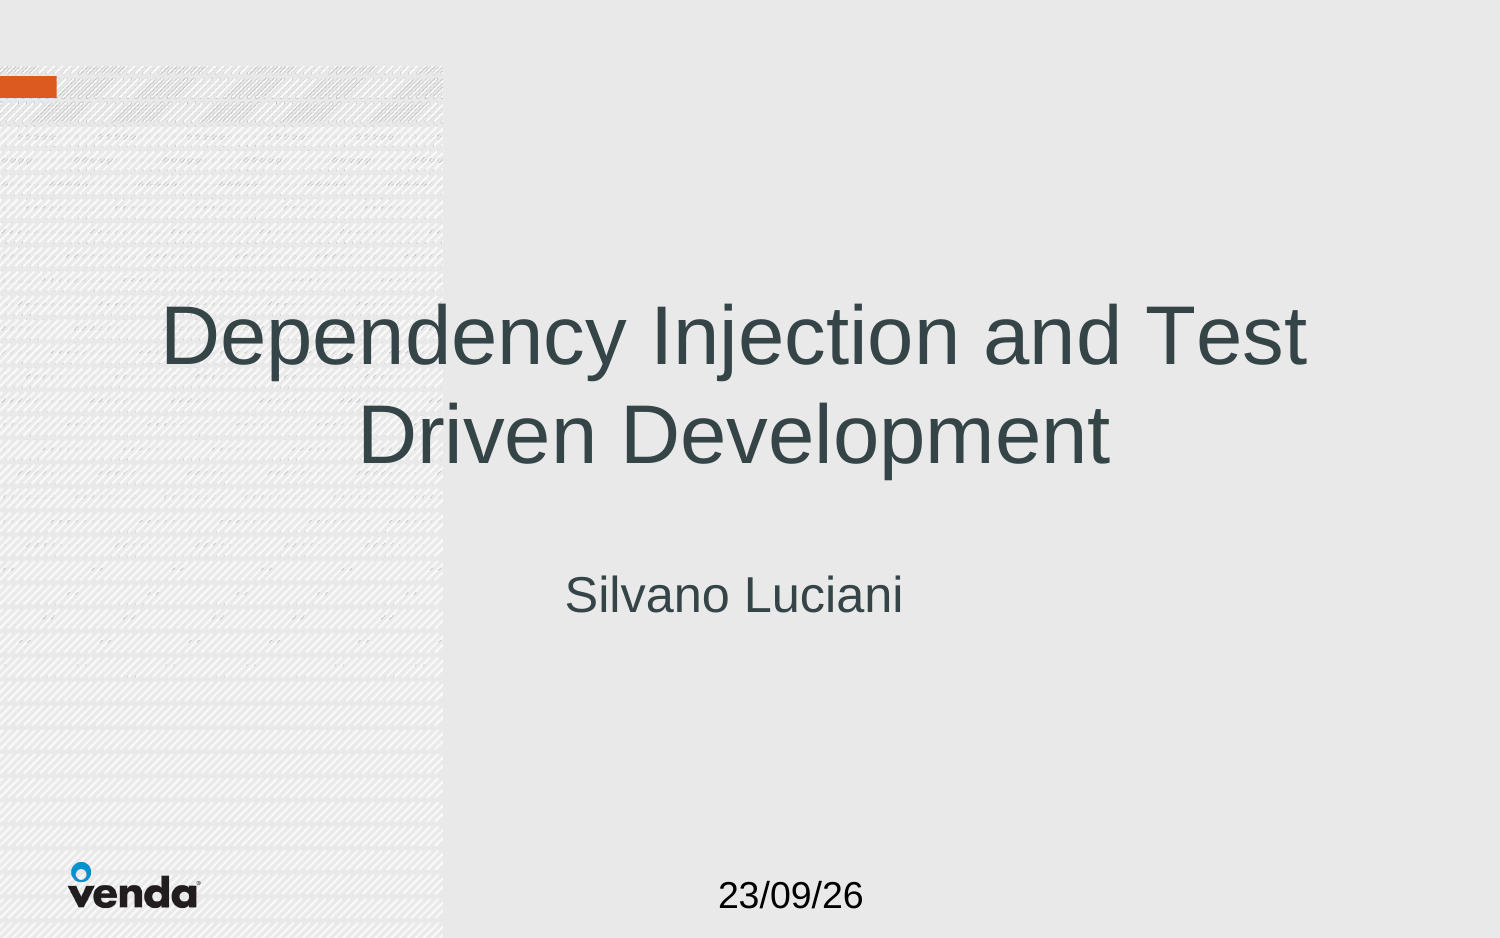

# Dependency Injection and Test Driven Development
Silvano Luciani